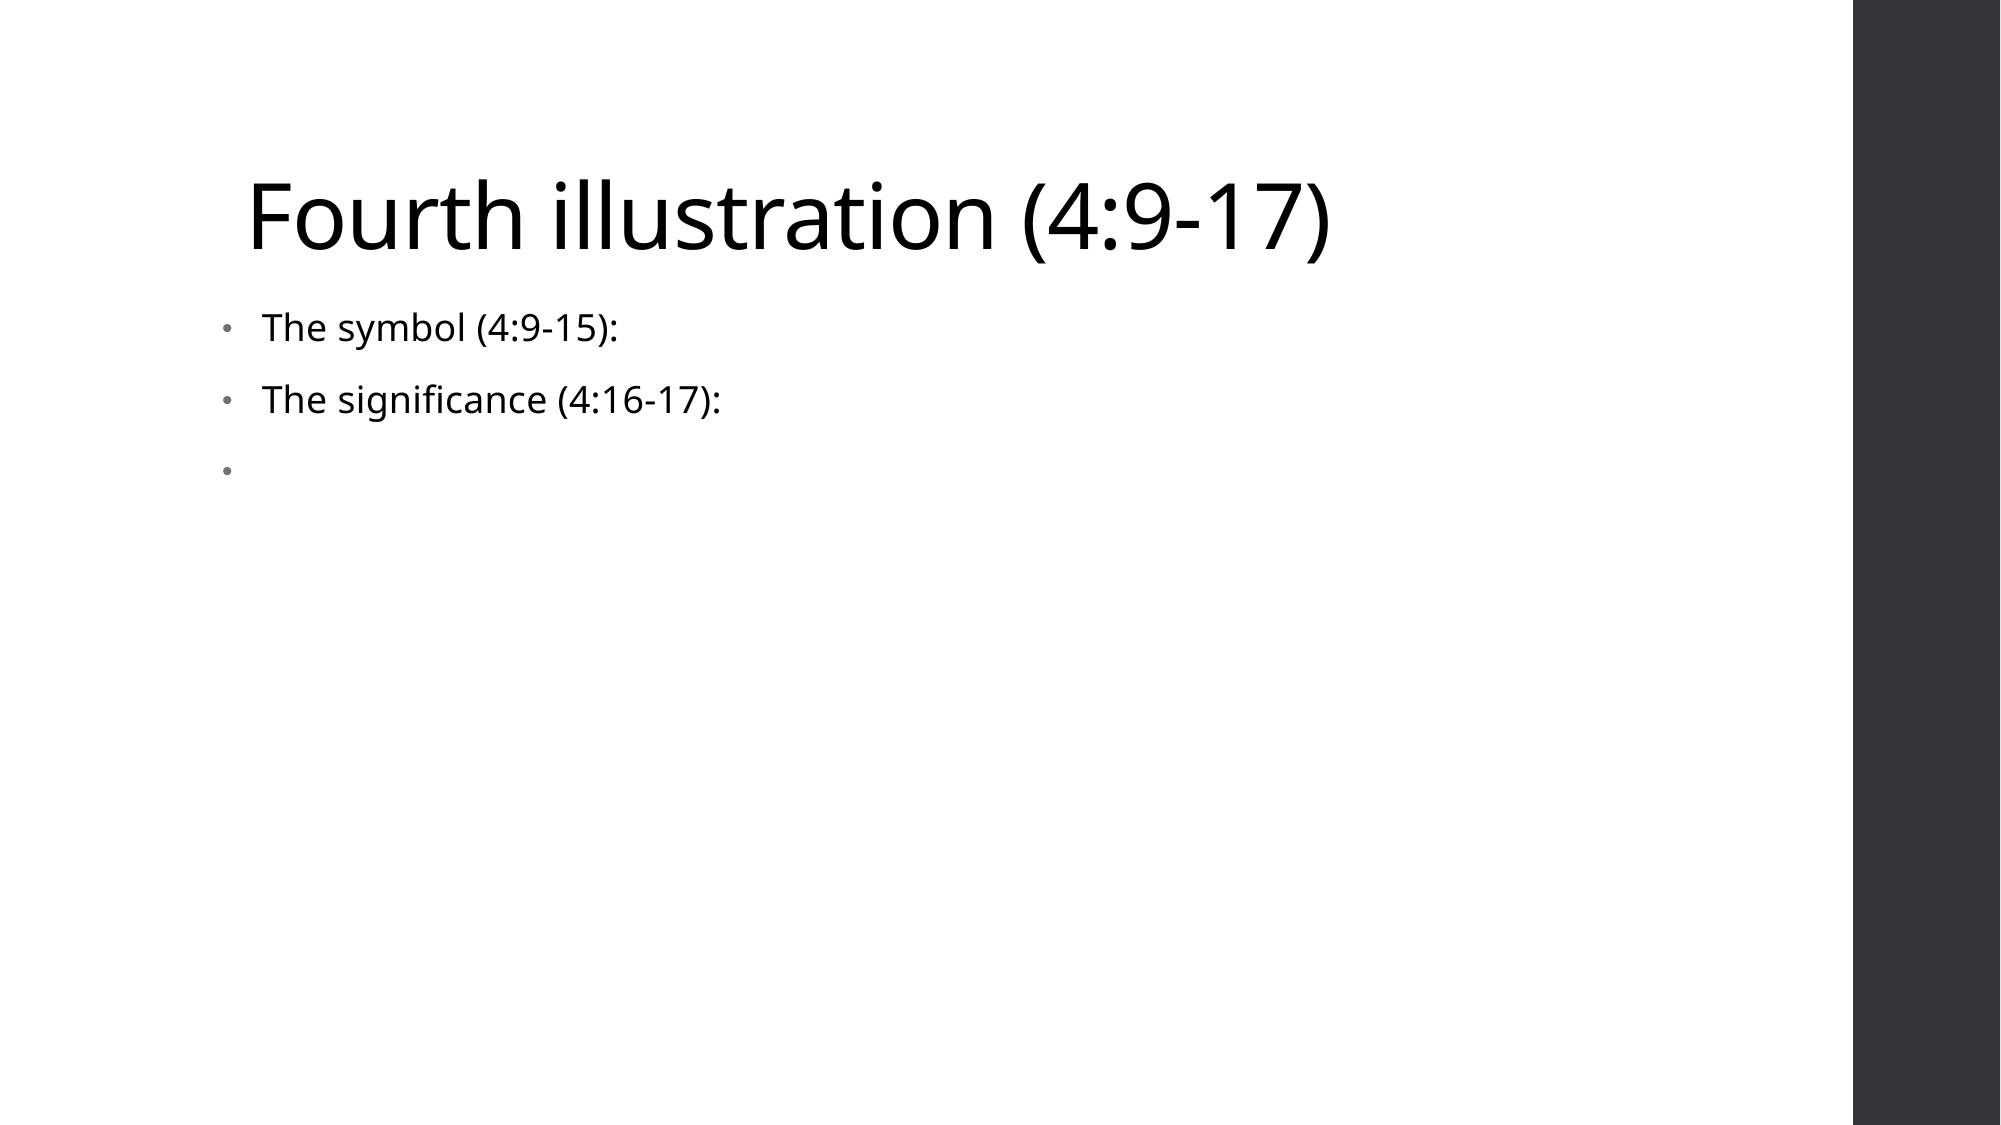

# Fourth illustration (4:9-17)
 The symbol (4:9-15):
 The significance (4:16-17):